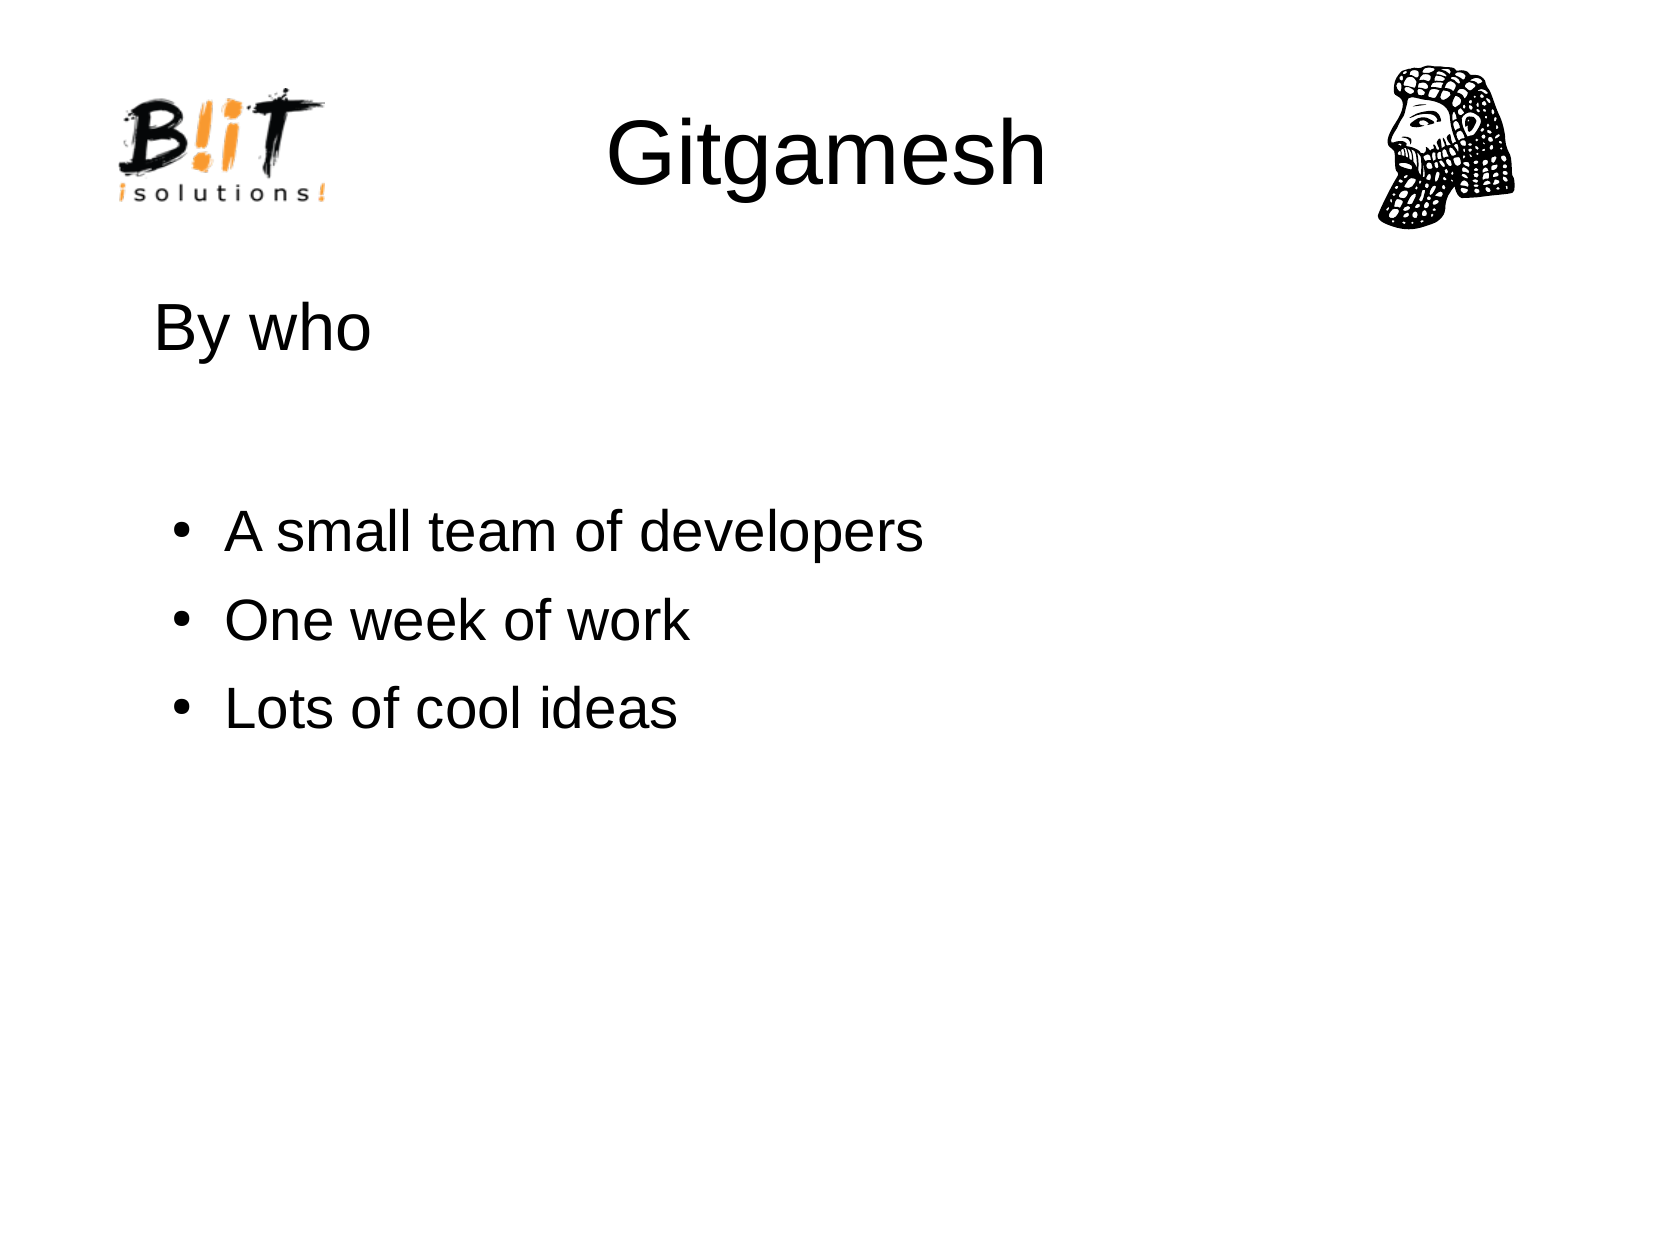

Gitgamesh
# By who
A small team of developers
One week of work
Lots of cool ideas